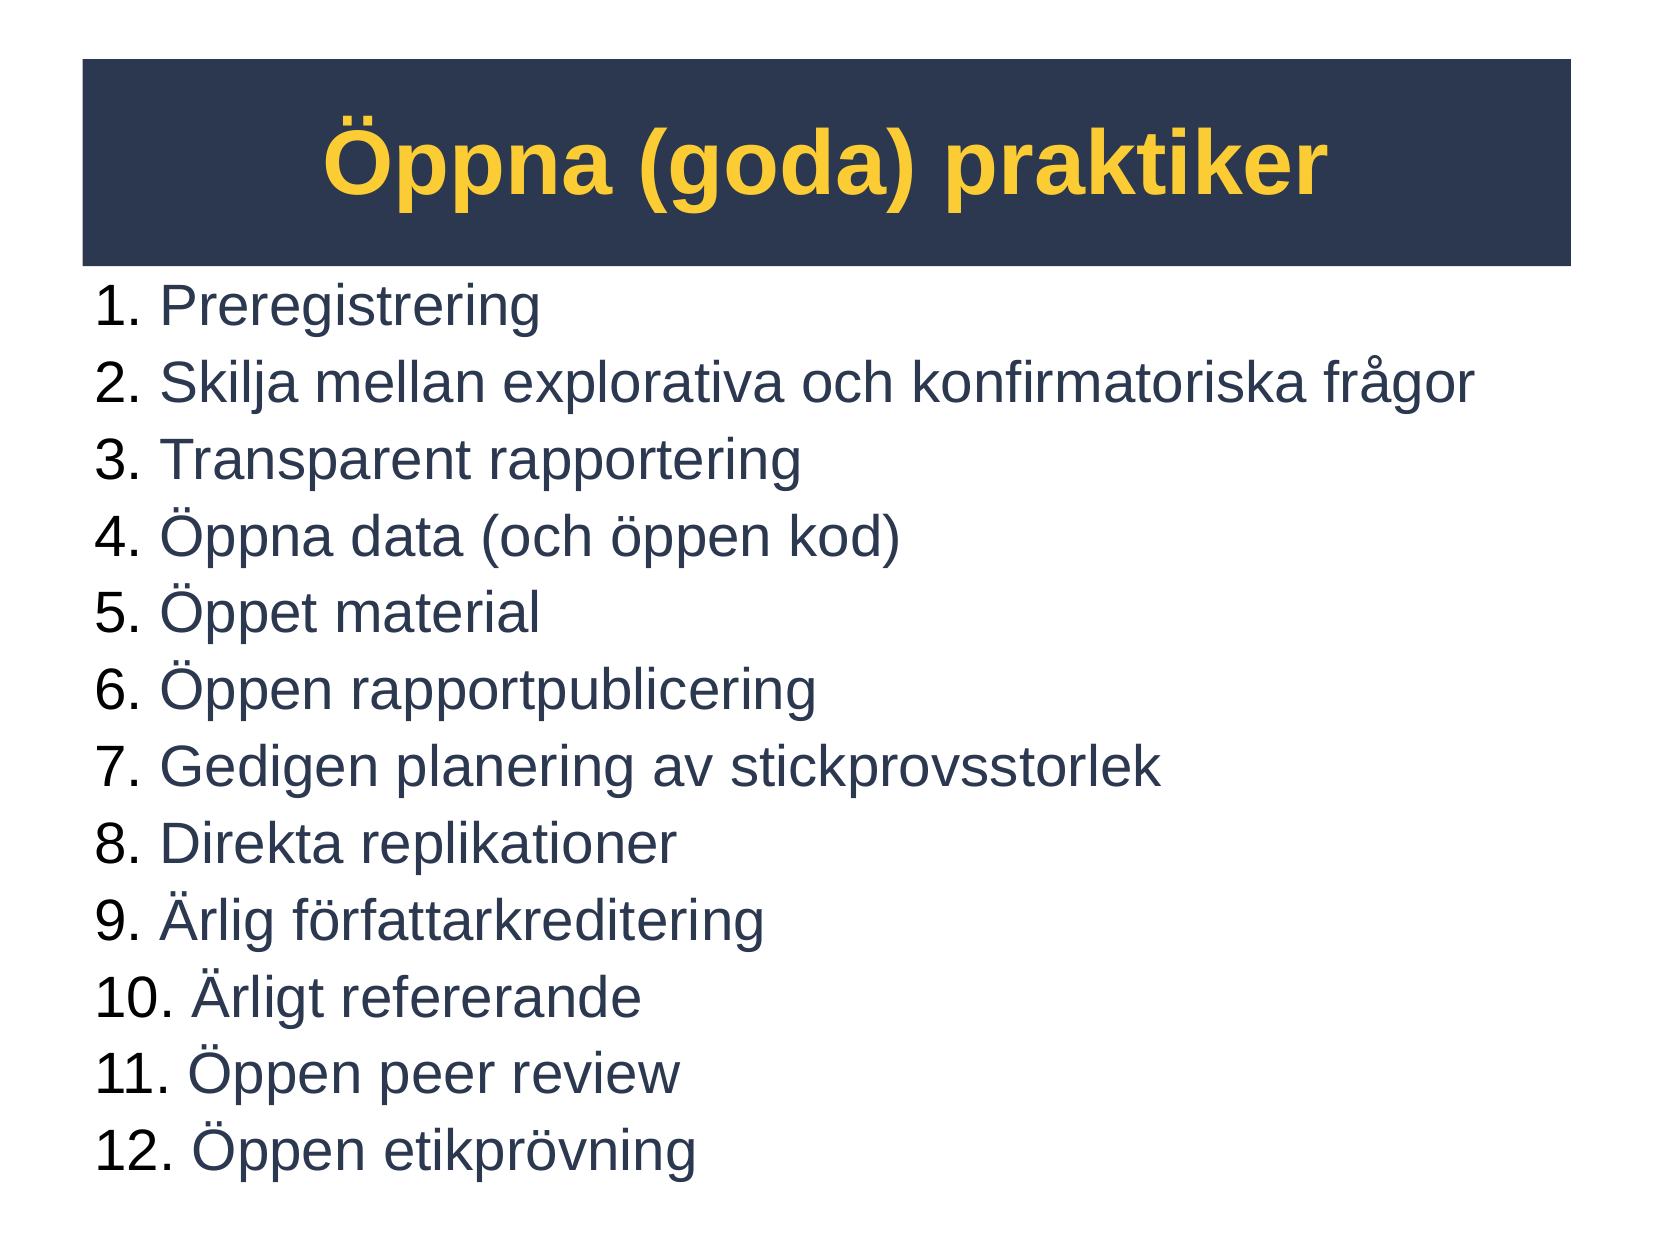

# Öppna (goda) praktiker
 Preregistrering
 Skilja mellan explorativa och konfirmatoriska frågor
 Transparent rapportering
 Öppna data (och öppen kod)
 Öppet material
 Öppen rapportpublicering
 Gedigen planering av stickprovsstorlek
 Direkta replikationer
 Ärlig författarkreditering
 Ärligt refererande
 Öppen peer review
 Öppen etikprövning